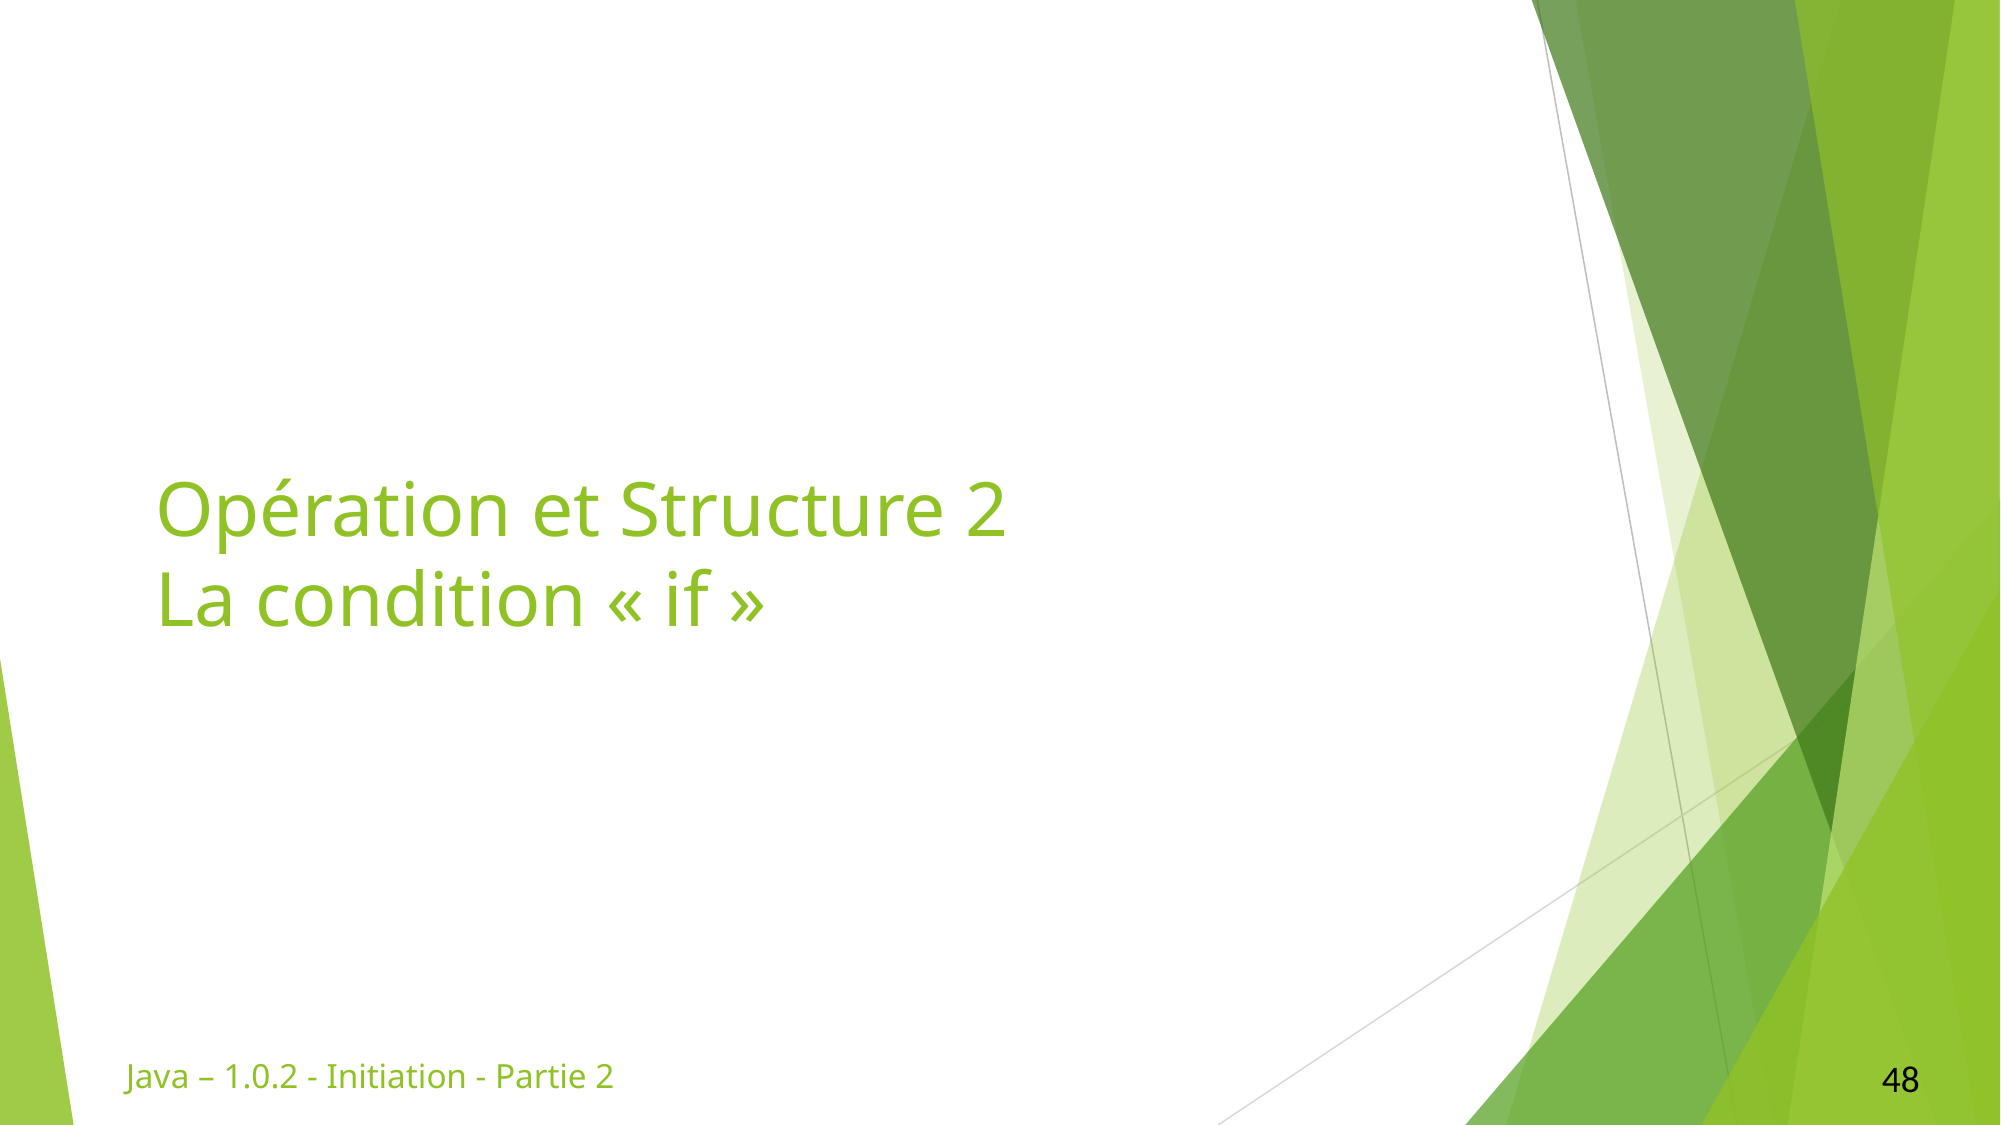

# Opération et Structure 2 La condition « if »
Java – 1.0.2 - Initiation - Partie 2